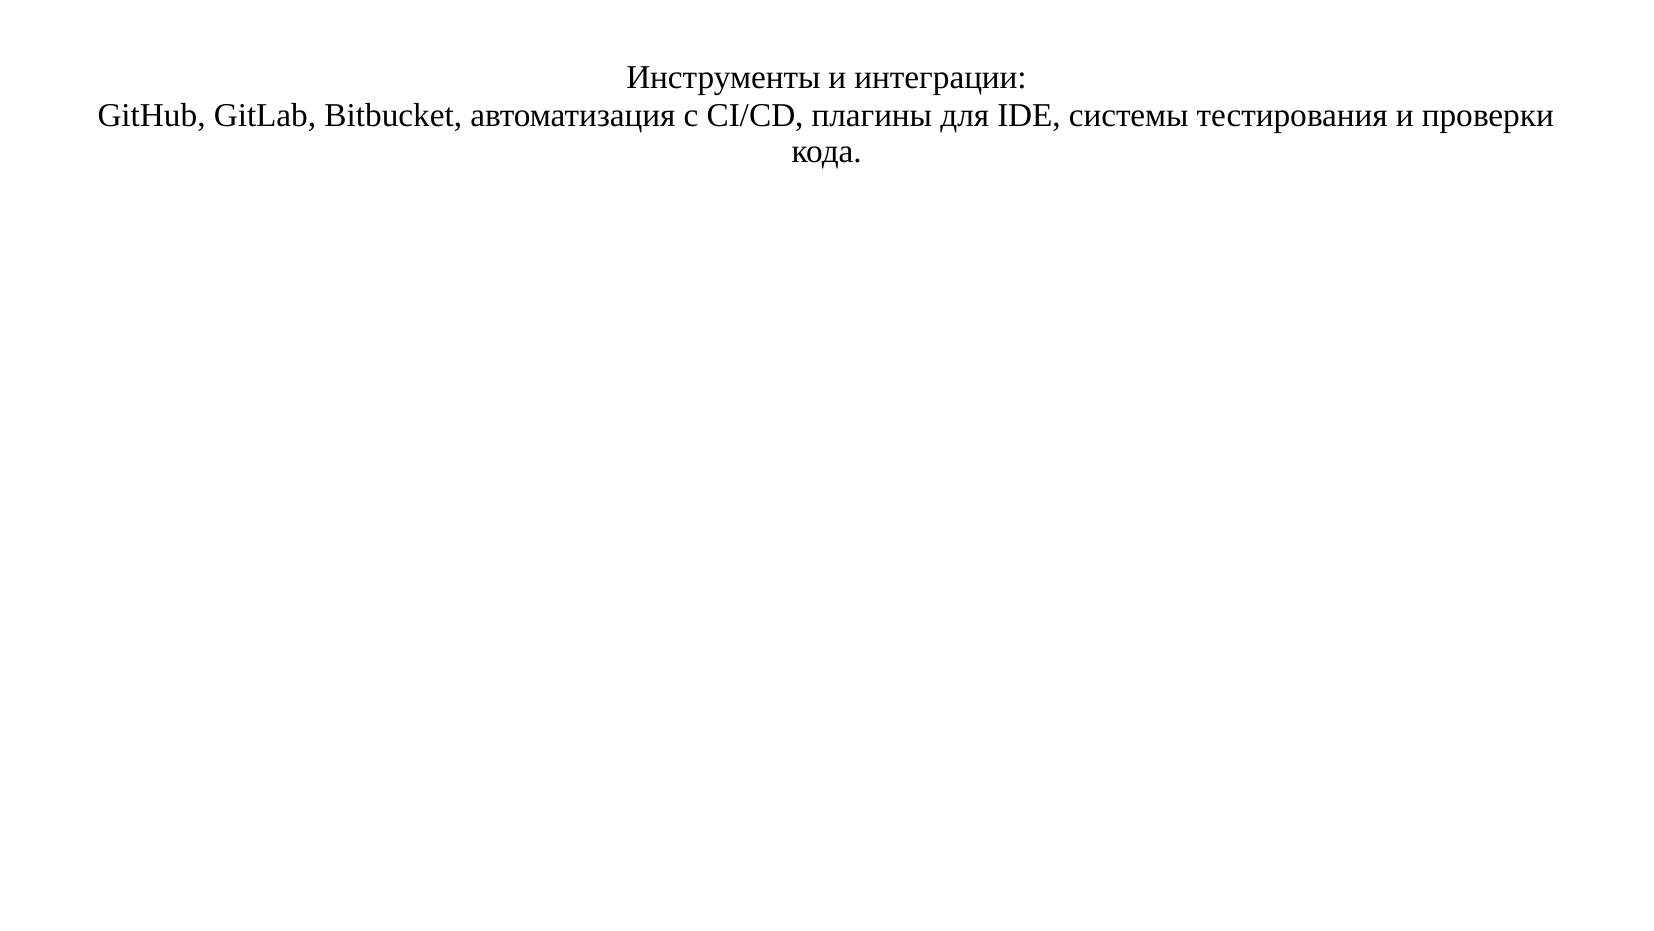

# Инструменты и интеграции: GitHub, GitLab, Bitbucket, автоматизация с CI/CD, плагины для IDE, системы тестирования и проверки кода.